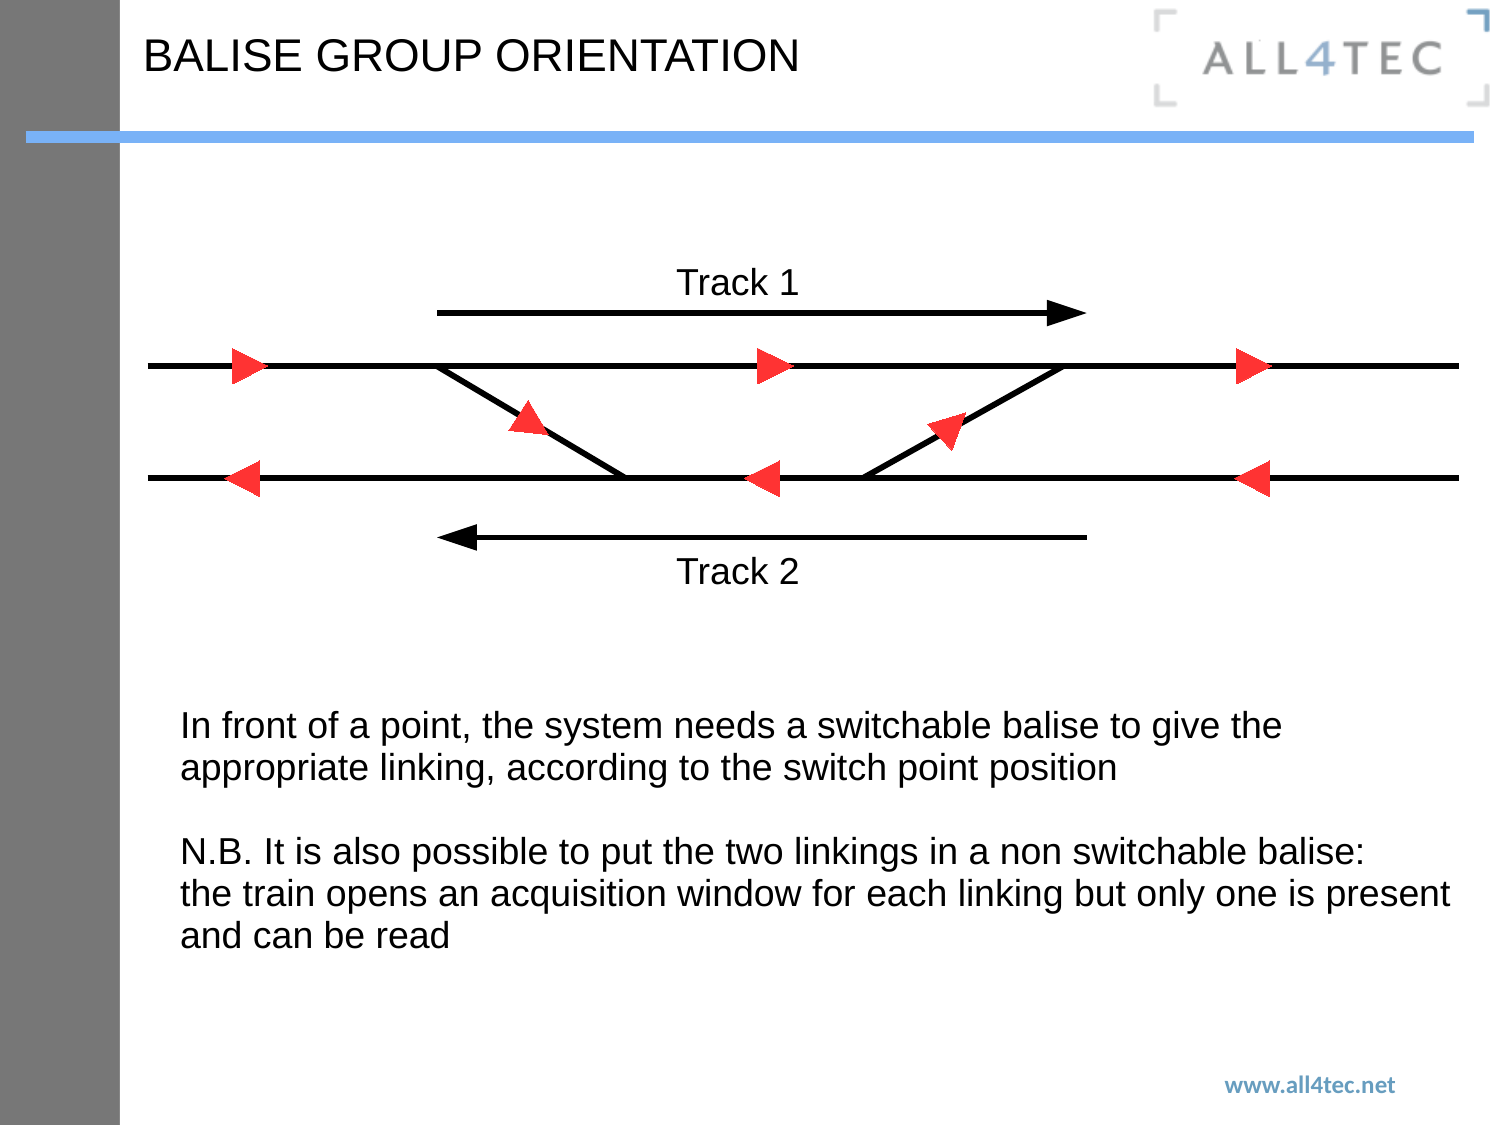

# BALISE GROUP ORIENTATION
Track 1
Track 2
In front of a point, the system needs a switchable balise to give the
appropriate linking, according to the switch point position
N.B. It is also possible to put the two linkings in a non switchable balise:
the train opens an acquisition window for each linking but only one is present
and can be read